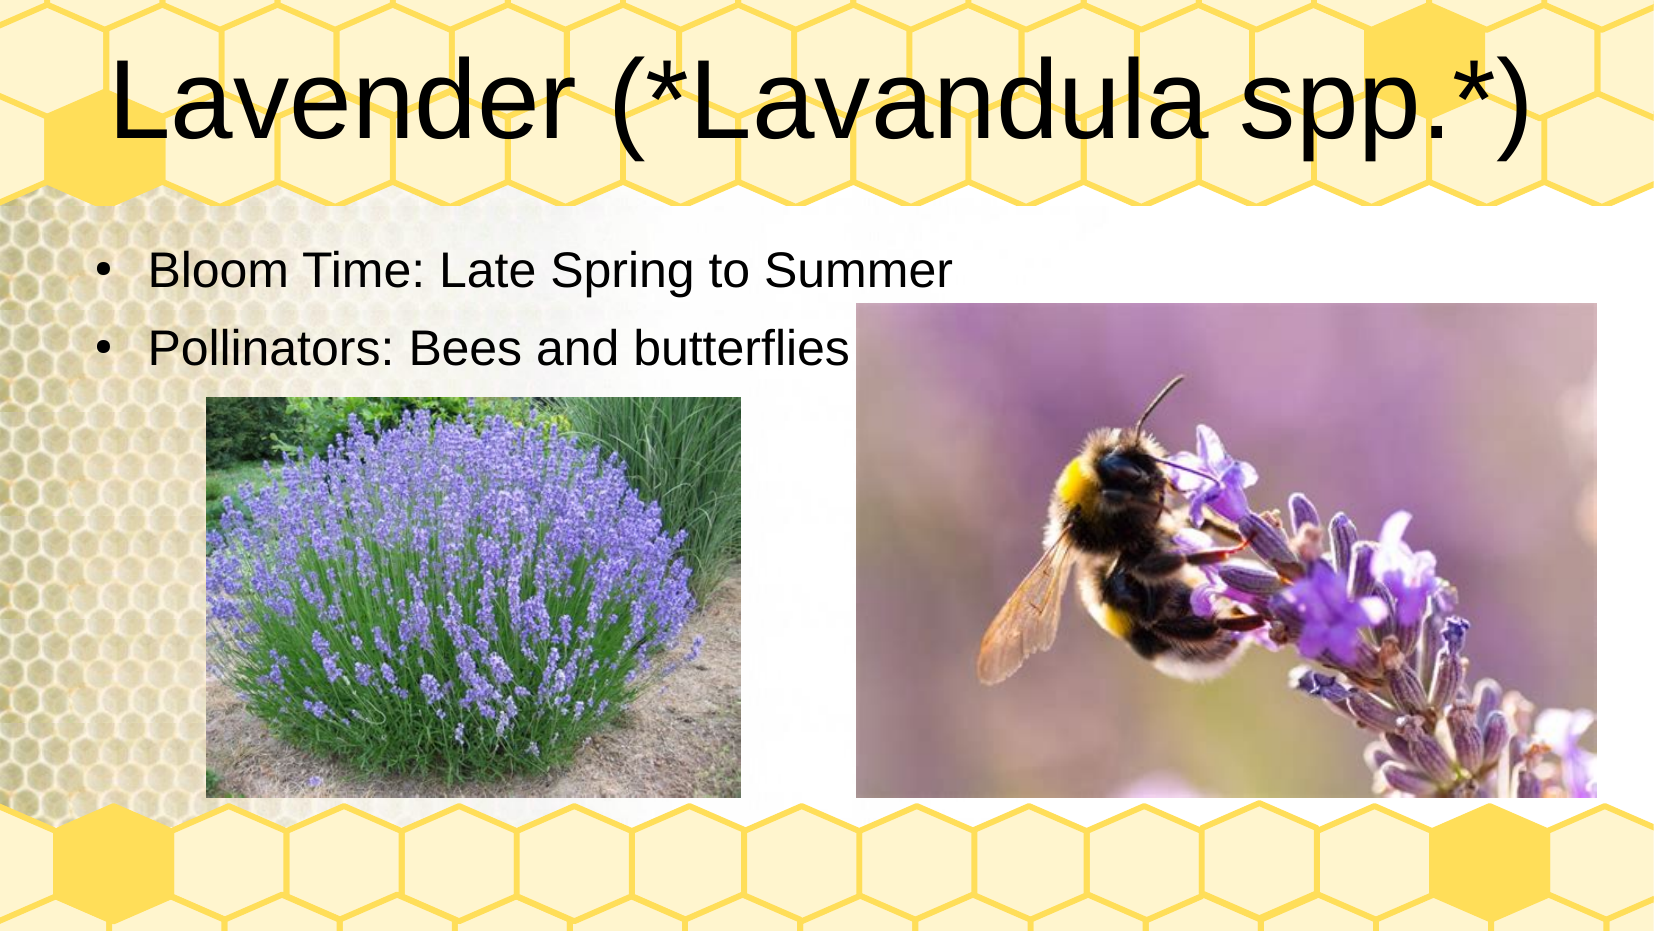

# Lavender (*Lavandula spp.*)
Bloom Time: Late Spring to Summer
Pollinators: Bees and butterflies